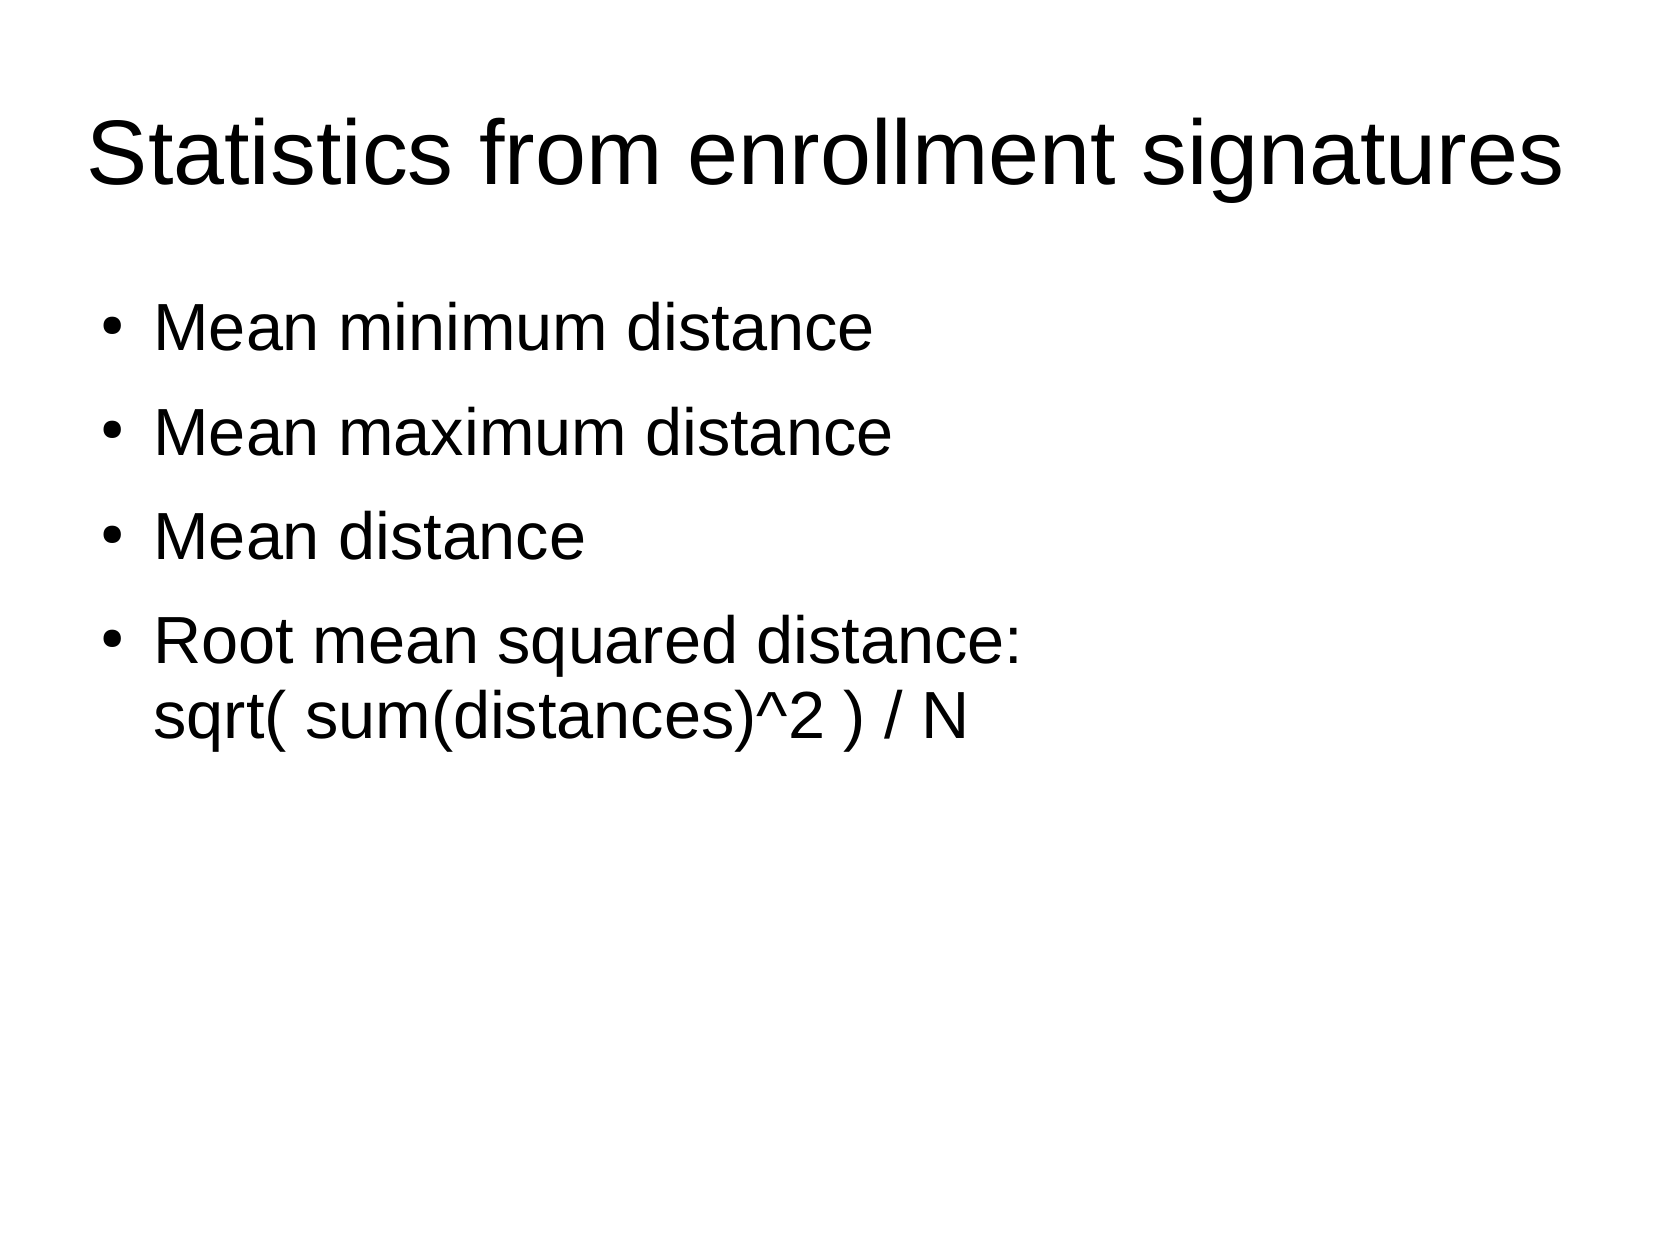

# Statistics from enrollment signatures
Mean minimum distance
Mean maximum distance
Mean distance
Root mean squared distance: sqrt( sum(distances)^2 ) / N